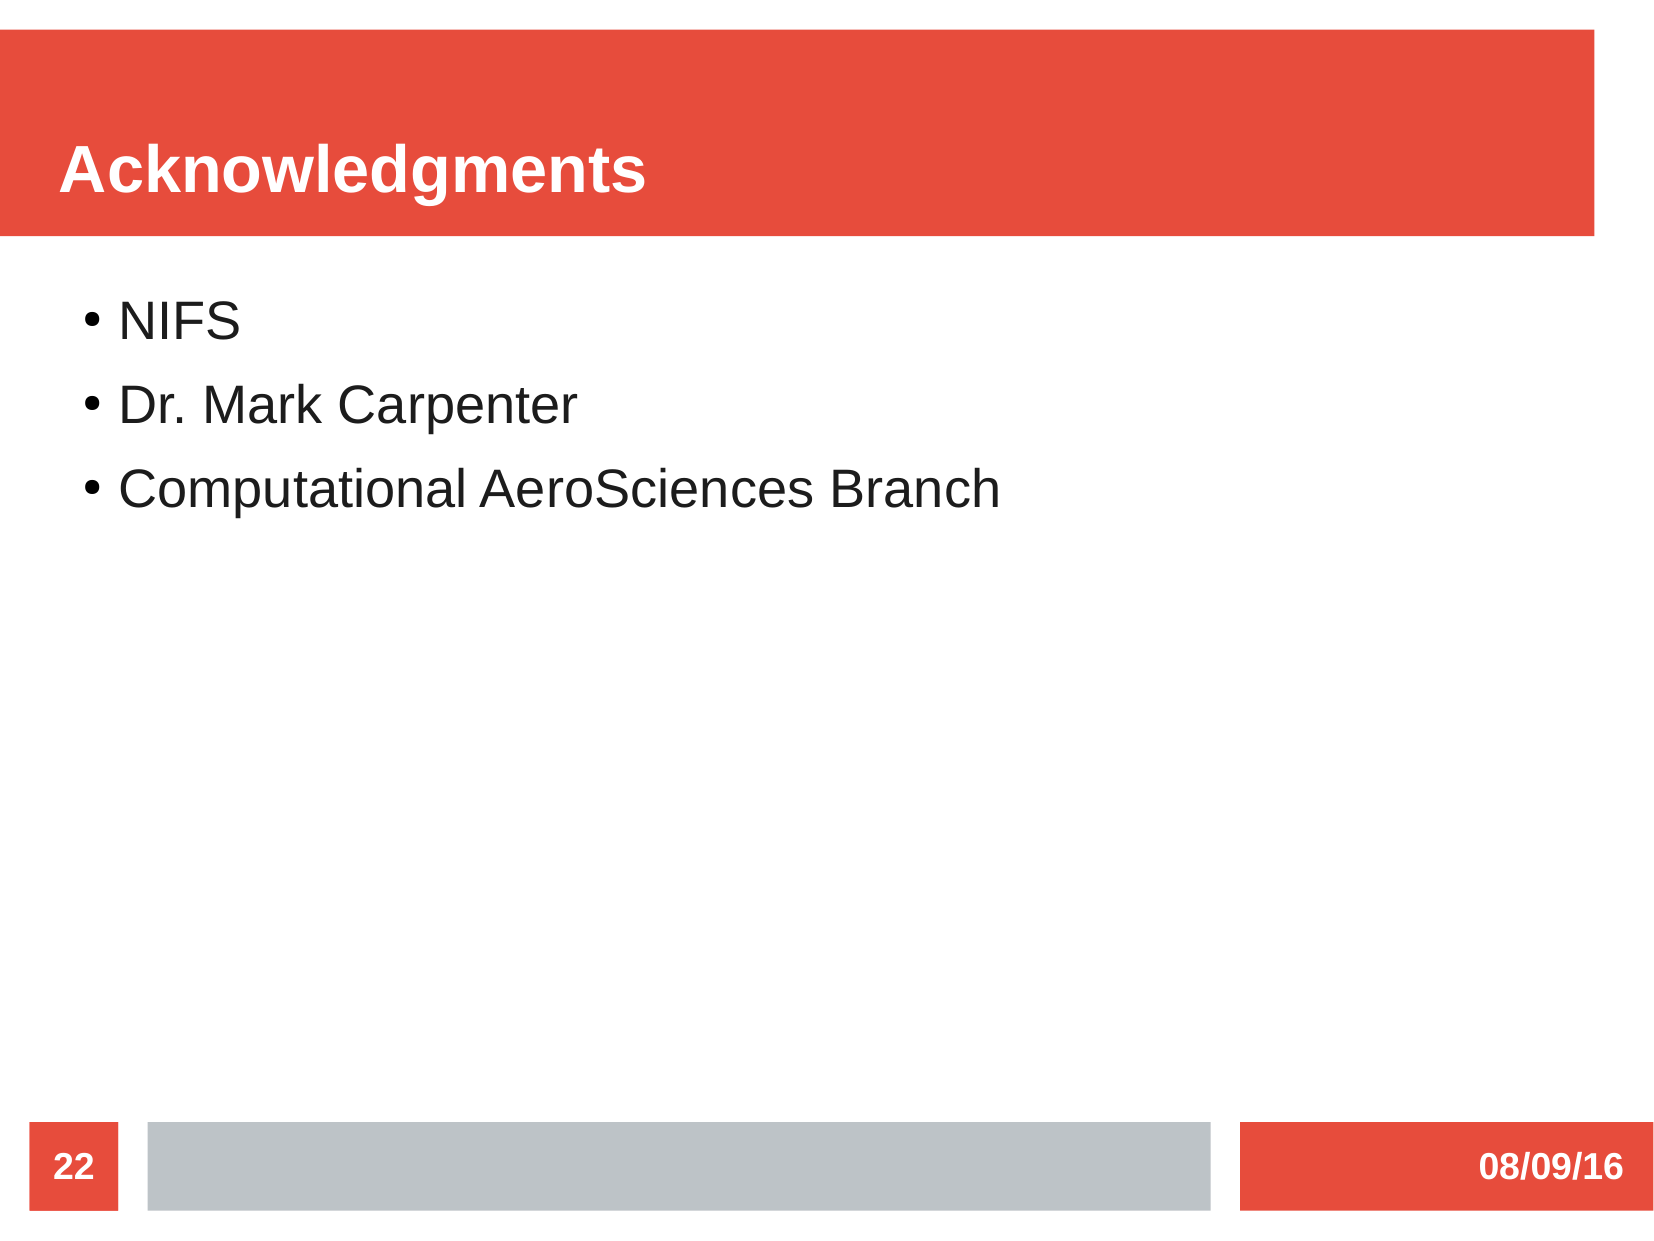

# Acknowledgments
NIFS
Dr. Mark Carpenter
Computational AeroSciences Branch
22
08/09/16